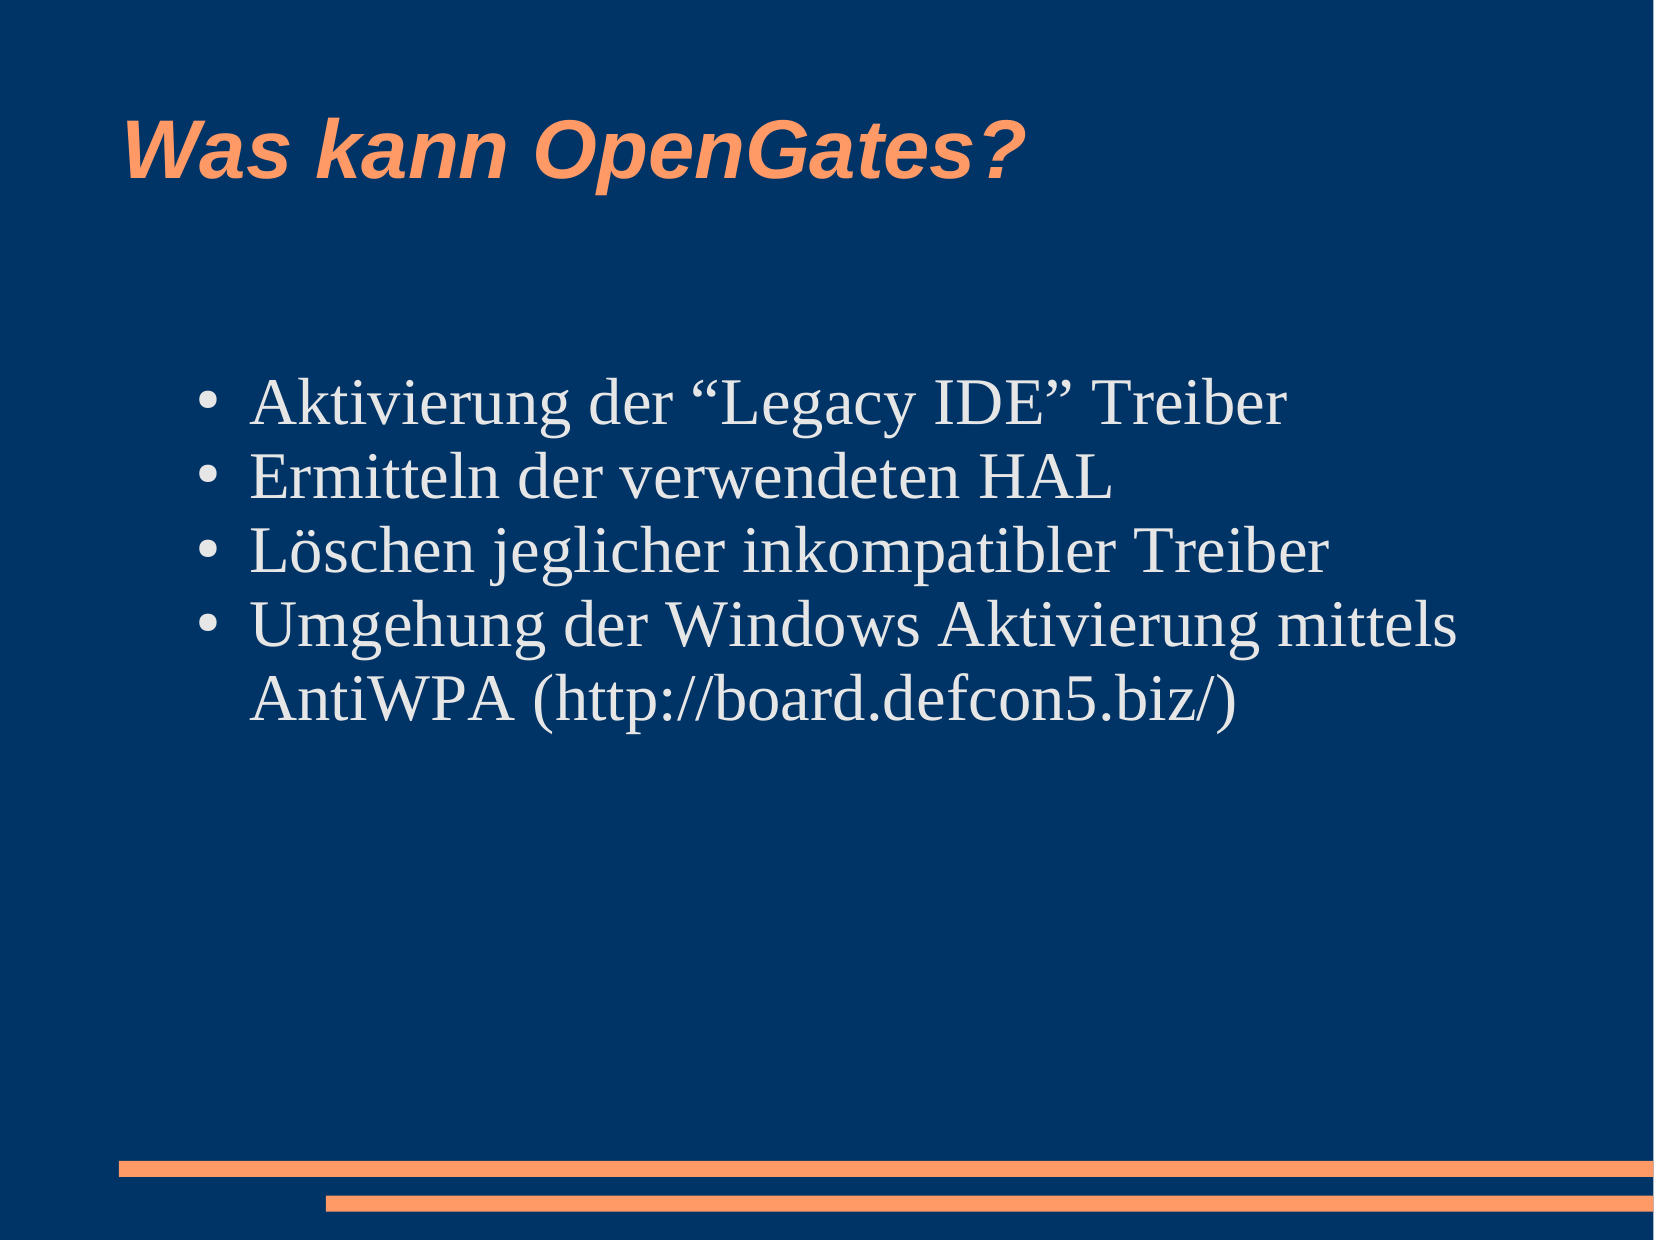

# Was kann OpenGates?
Aktivierung der “Legacy IDE” Treiber
Ermitteln der verwendeten HAL
Löschen jeglicher inkompatibler Treiber
Umgehung der Windows Aktivierung mittels AntiWPA (http://board.defcon5.biz/)